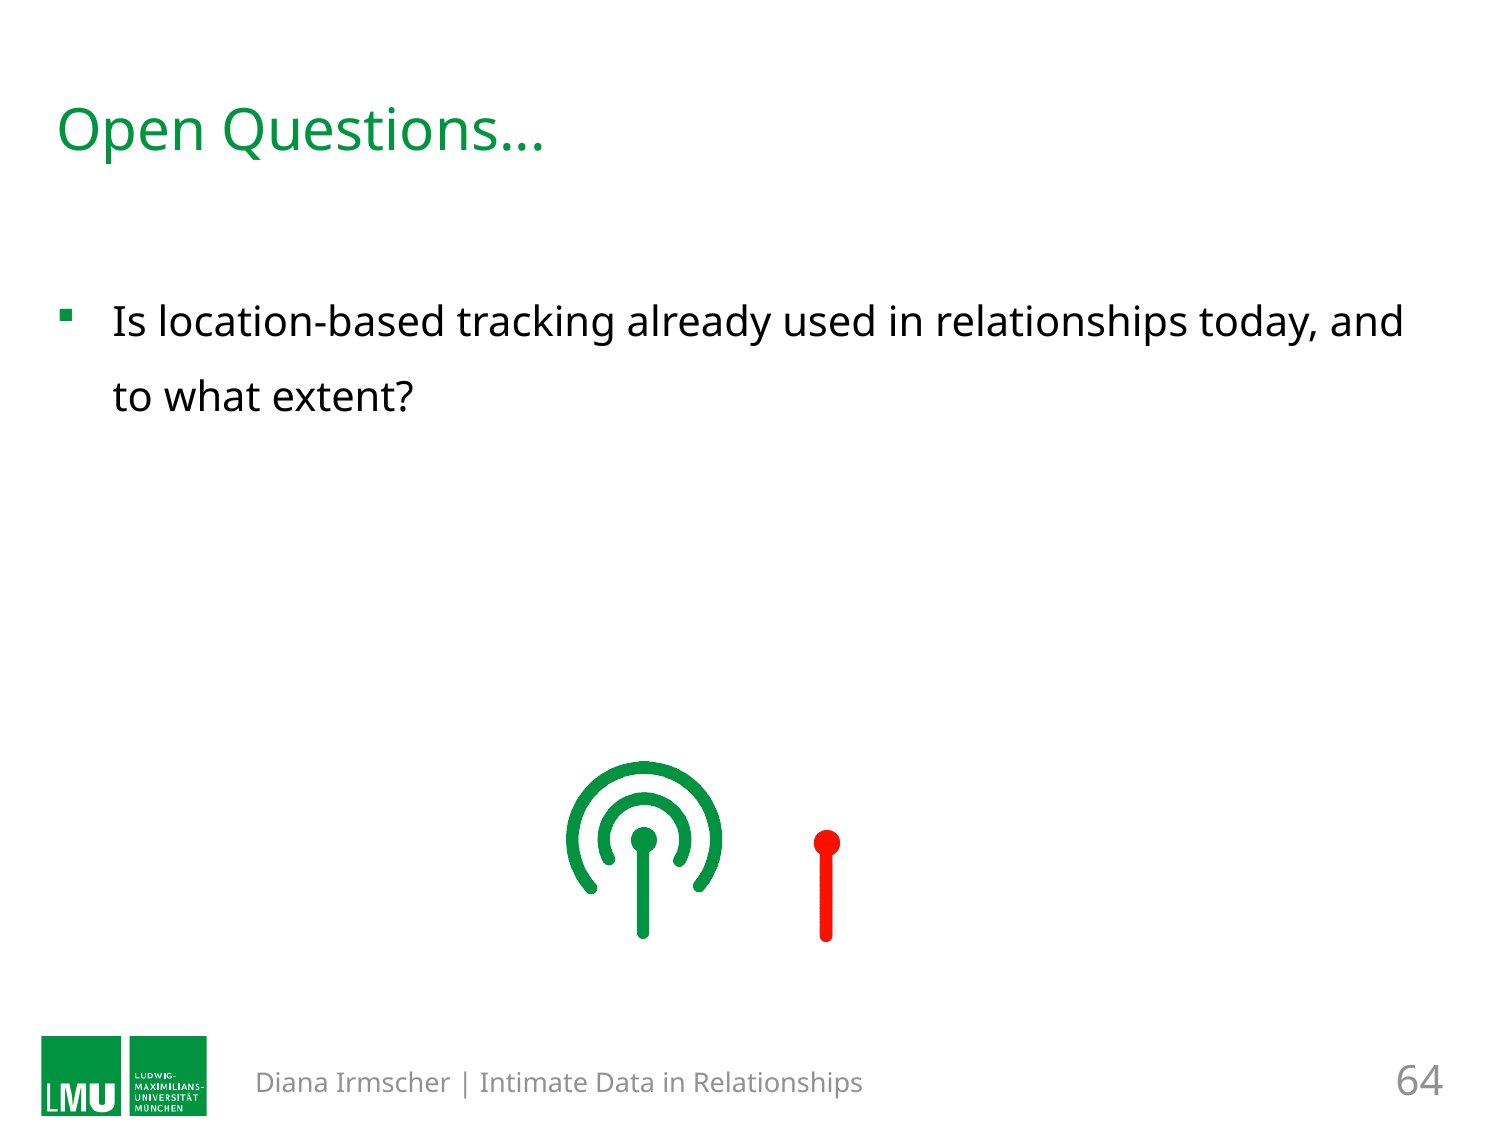

# Open Questions...
Is location-based tracking already used in relationships today, and to what extent?
Diana Irmscher | Intimate Data in Relationships